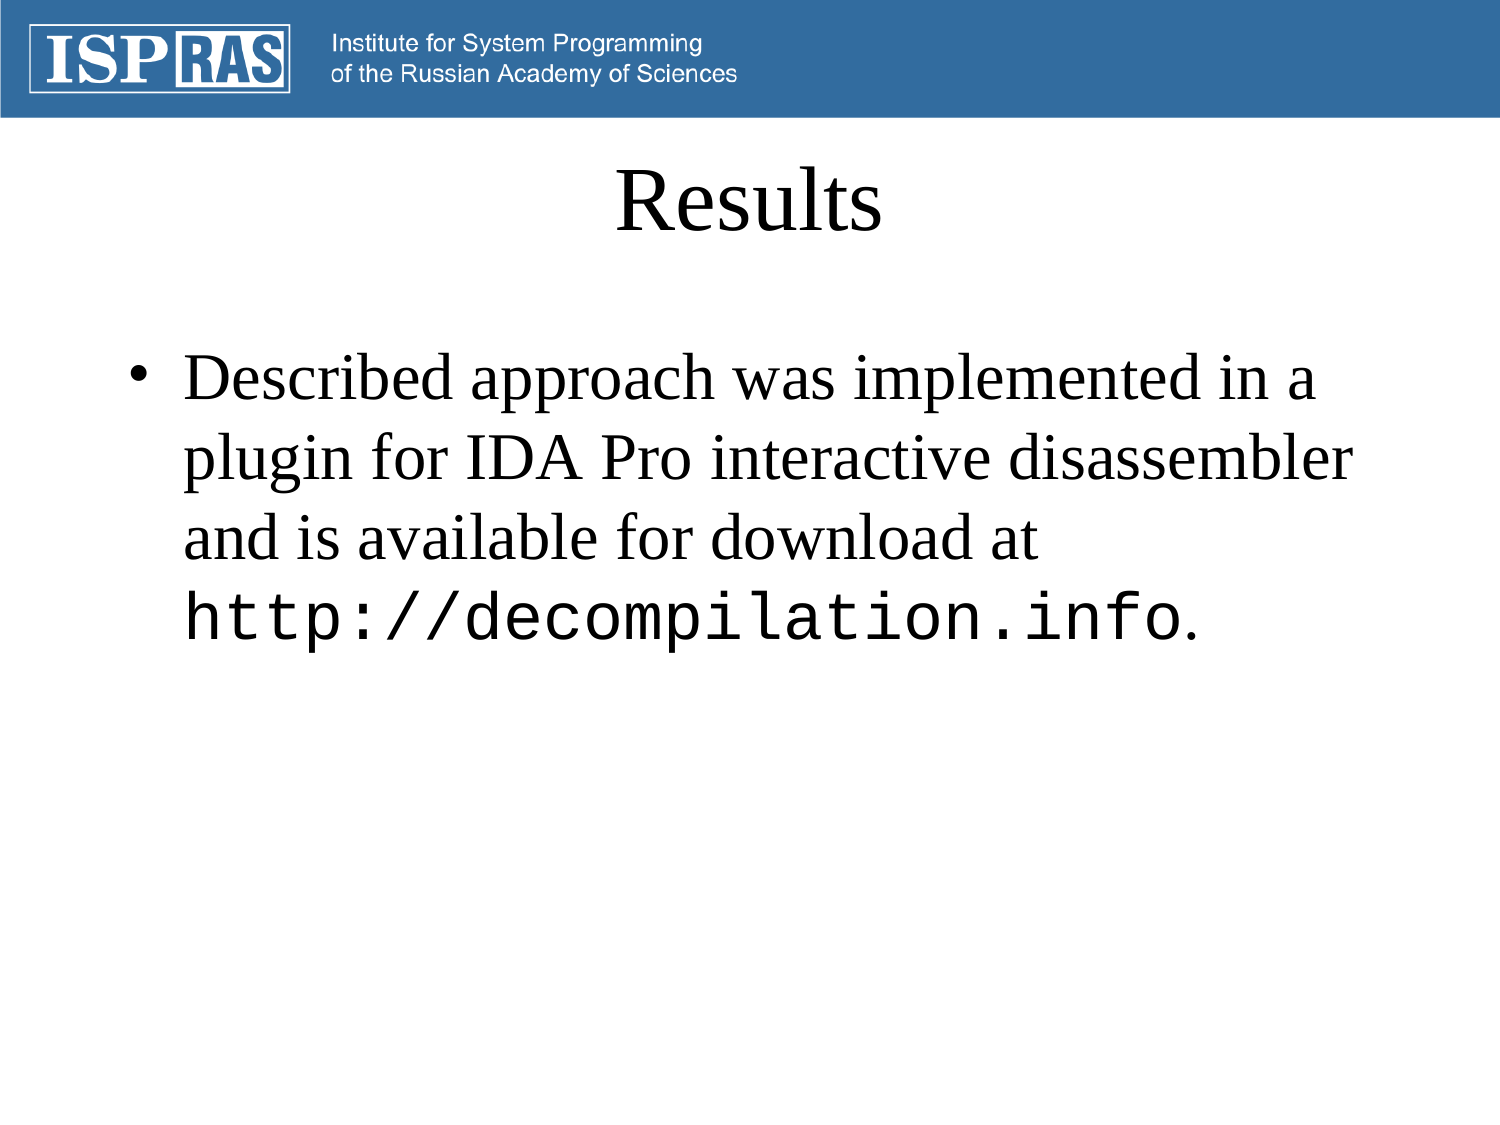

# Results
Described approach was implemented in a plugin for IDA Pro interactive disassembler and is available for download at http://decompilation.info.